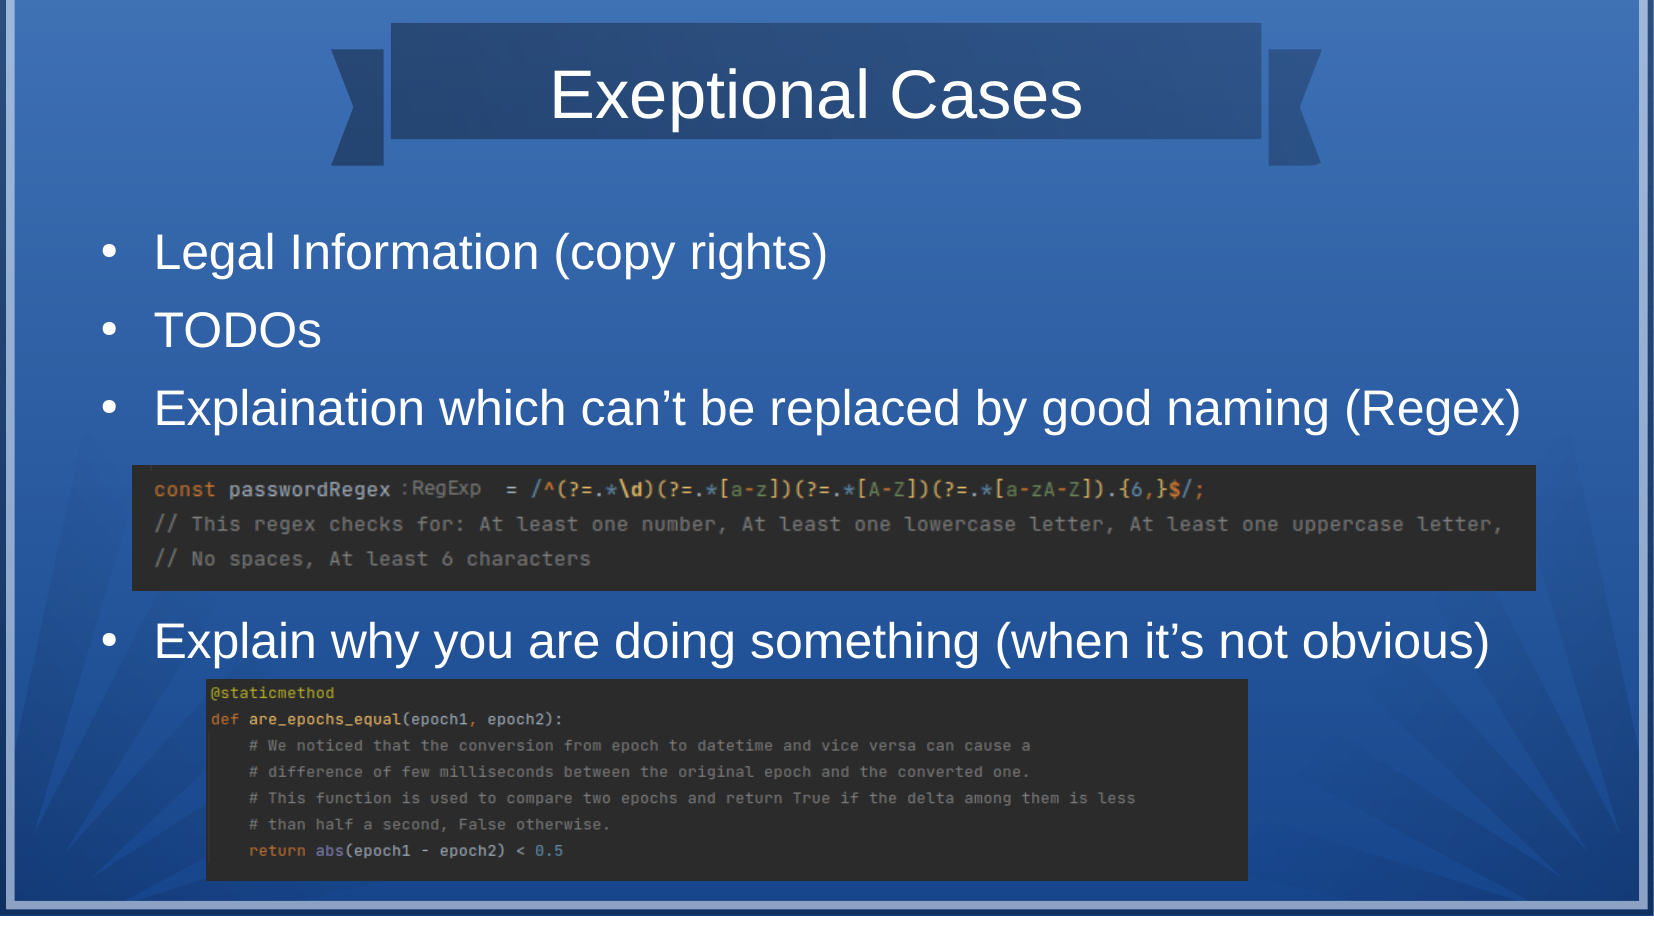

# Exeptional Cases
Legal Information (copy rights)
TODOs
Explaination which can’t be replaced by good naming (Regex)
Explain why you are doing something (when it’s not obvious)